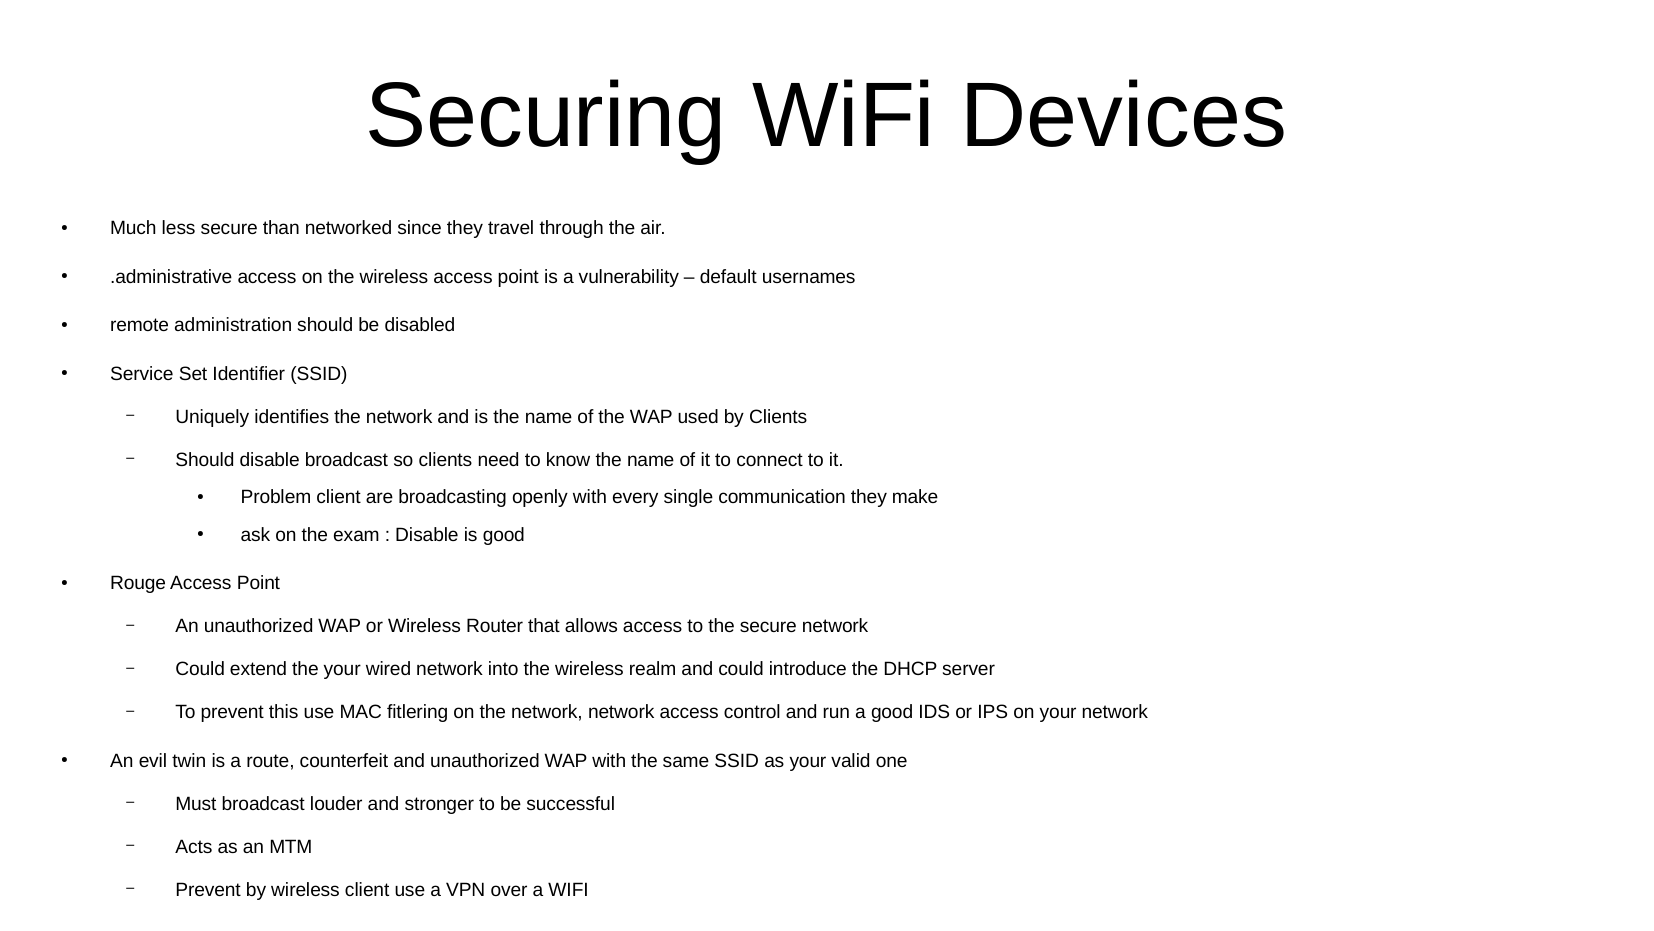

# Securing WiFi Devices
Much less secure than networked since they travel through the air.
.administrative access on the wireless access point is a vulnerability – default usernames
remote administration should be disabled
Service Set Identifier (SSID)
Uniquely identifies the network and is the name of the WAP used by Clients
Should disable broadcast so clients need to know the name of it to connect to it.
Problem client are broadcasting openly with every single communication they make
ask on the exam : Disable is good
Rouge Access Point
An unauthorized WAP or Wireless Router that allows access to the secure network
Could extend the your wired network into the wireless realm and could introduce the DHCP server
To prevent this use MAC fitlering on the network, network access control and run a good IDS or IPS on your network
An evil twin is a route, counterfeit and unauthorized WAP with the same SSID as your valid one
Must broadcast louder and stronger to be successful
Acts as an MTM
Prevent by wireless client use a VPN over a WIFI